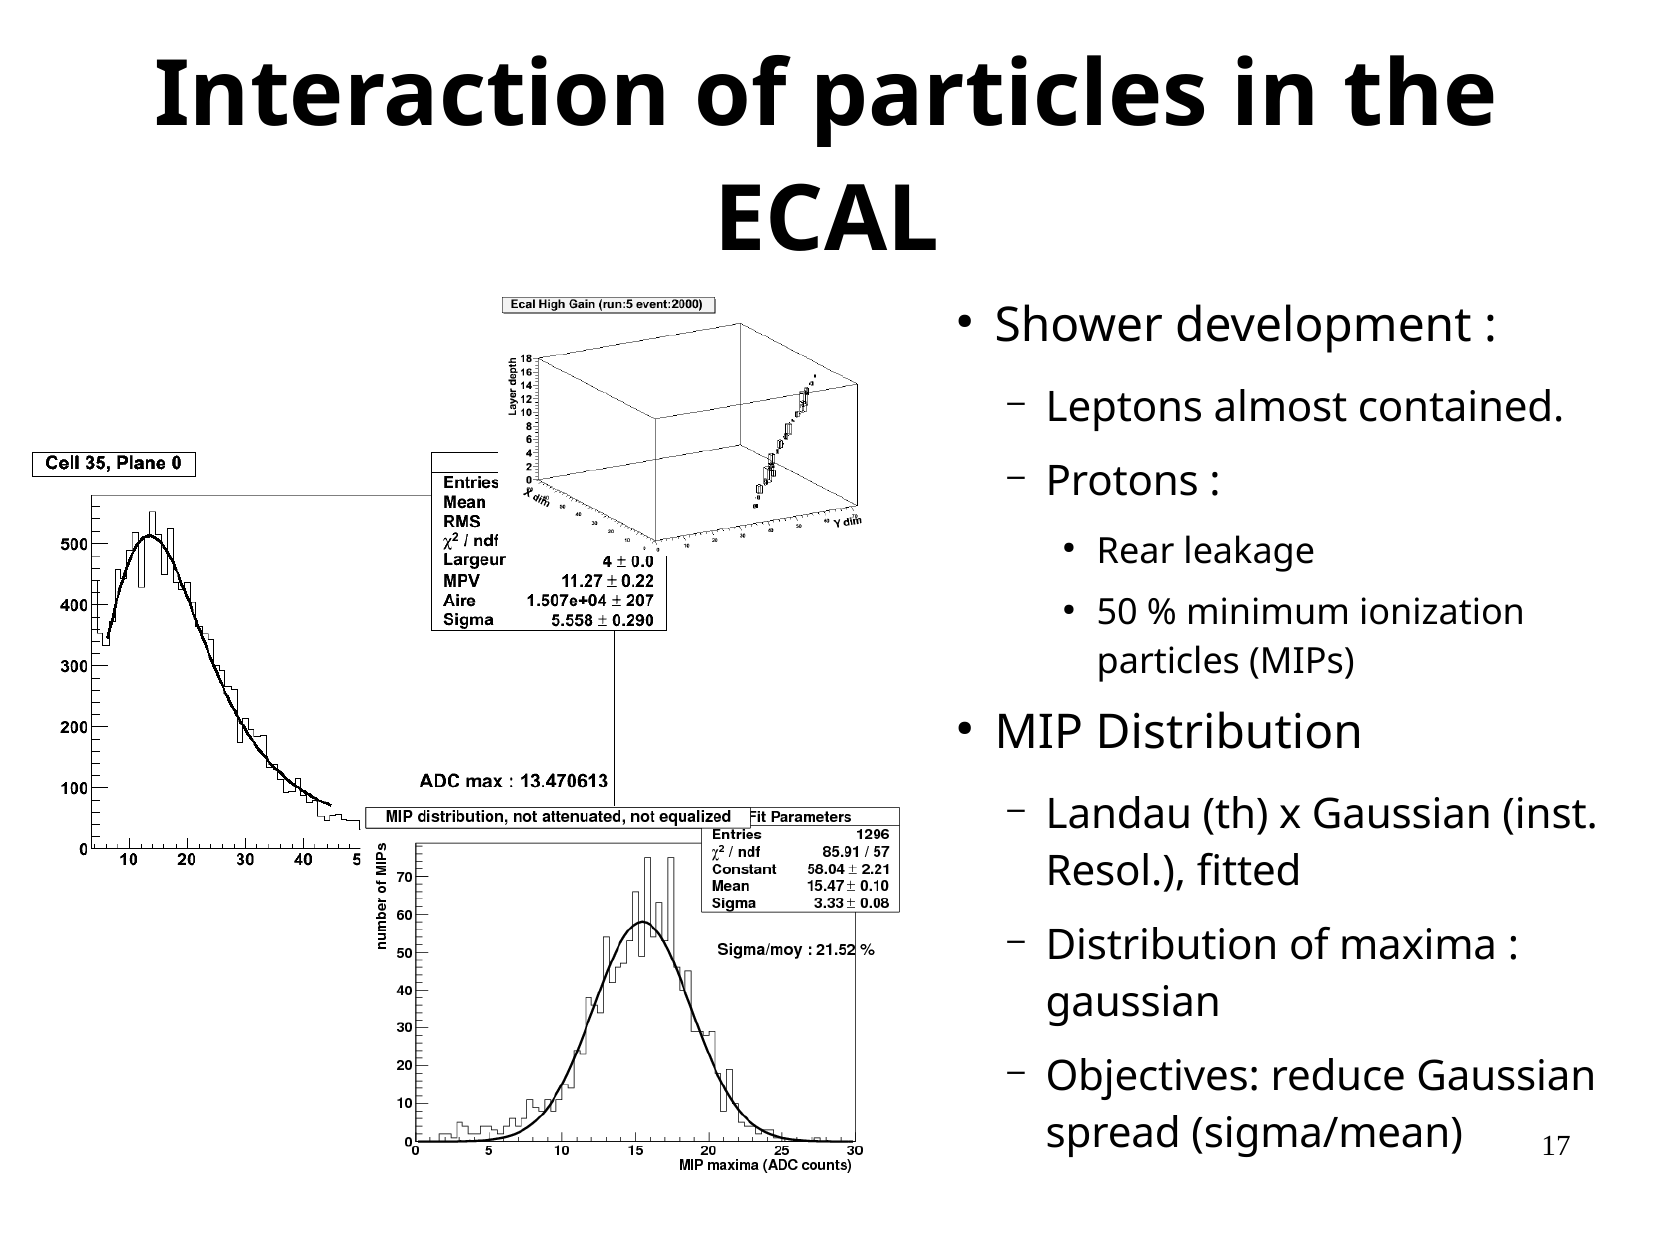

# Interaction of particles in the ECAL
Shower development :
Leptons almost contained.
Protons :
Rear leakage
50 % minimum ionization particles (MIPs)
MIP Distribution
Landau (th) x Gaussian (inst. Resol.), fitted
Distribution of maxima : gaussian
Objectives: reduce Gaussian spread (sigma/mean)
17